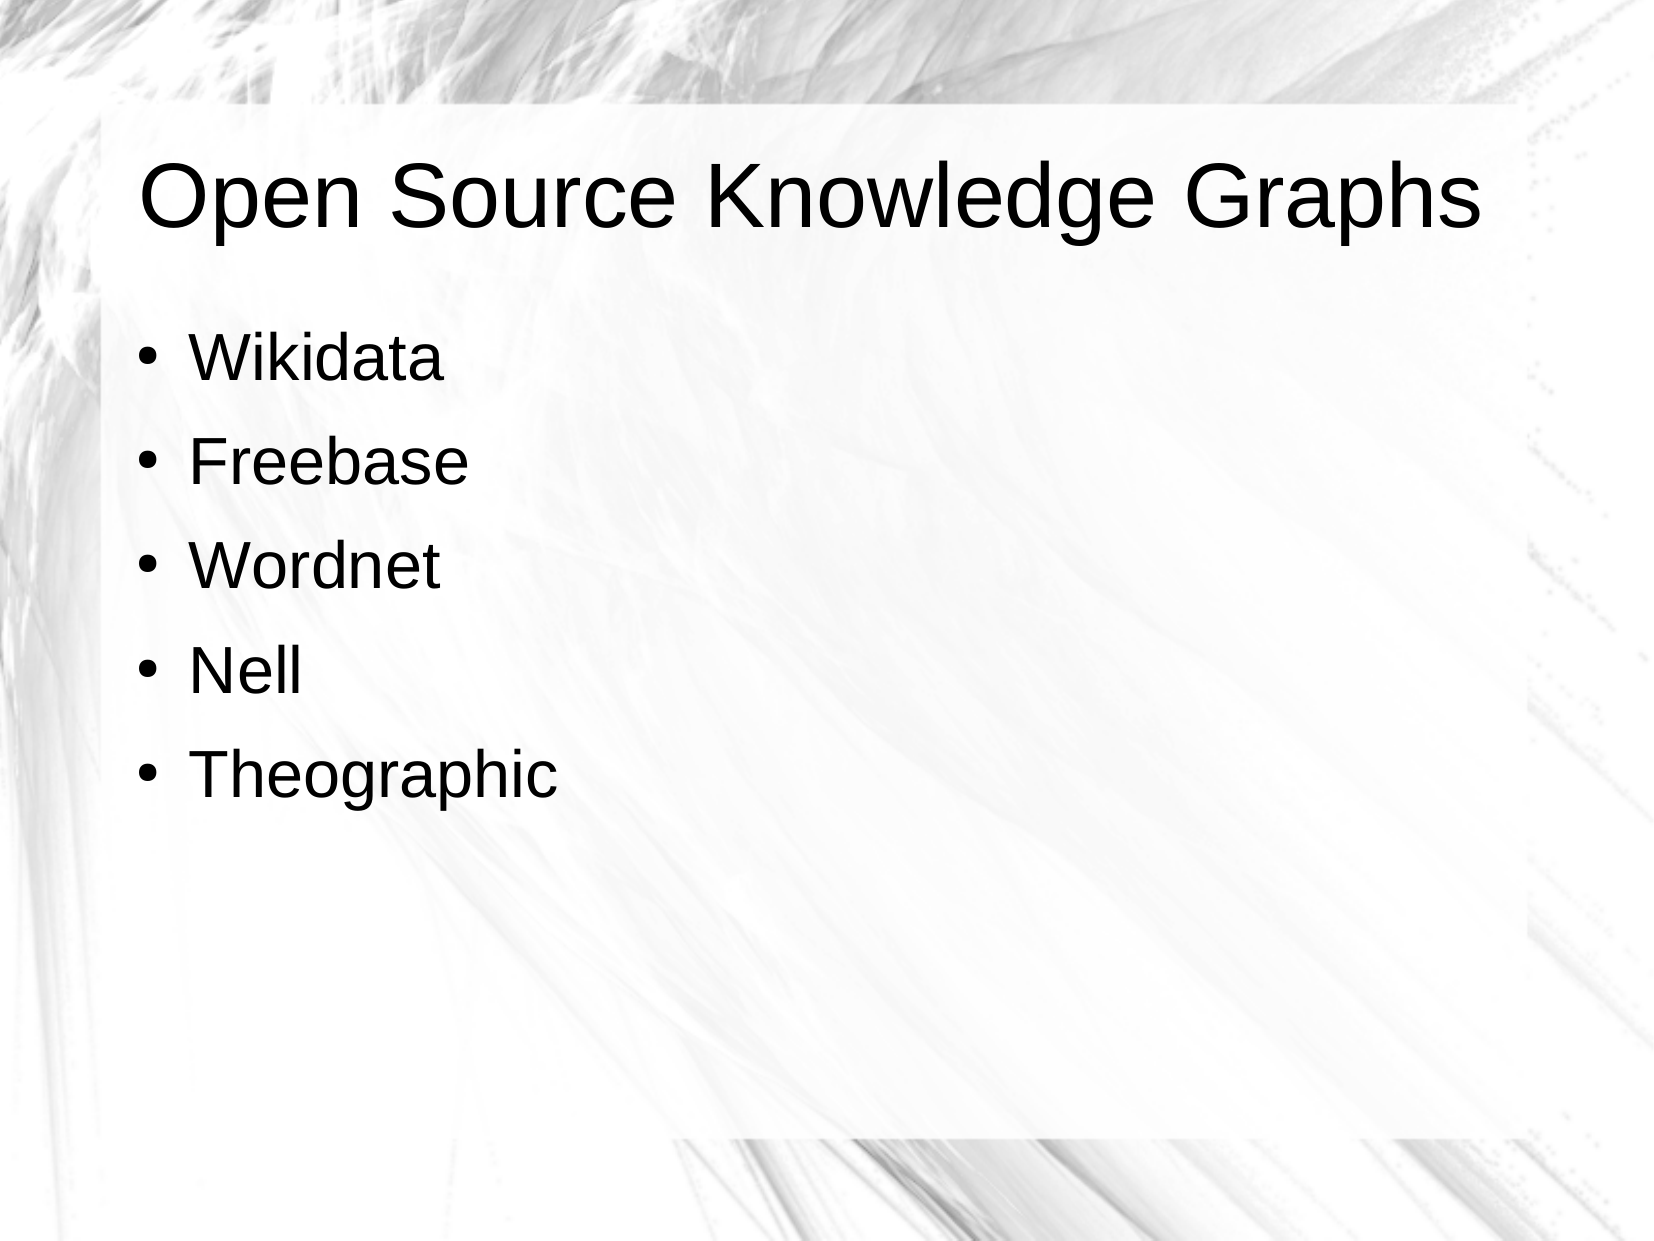

# Open Source Knowledge Graphs
Wikidata
Freebase
Wordnet
Nell
Theographic